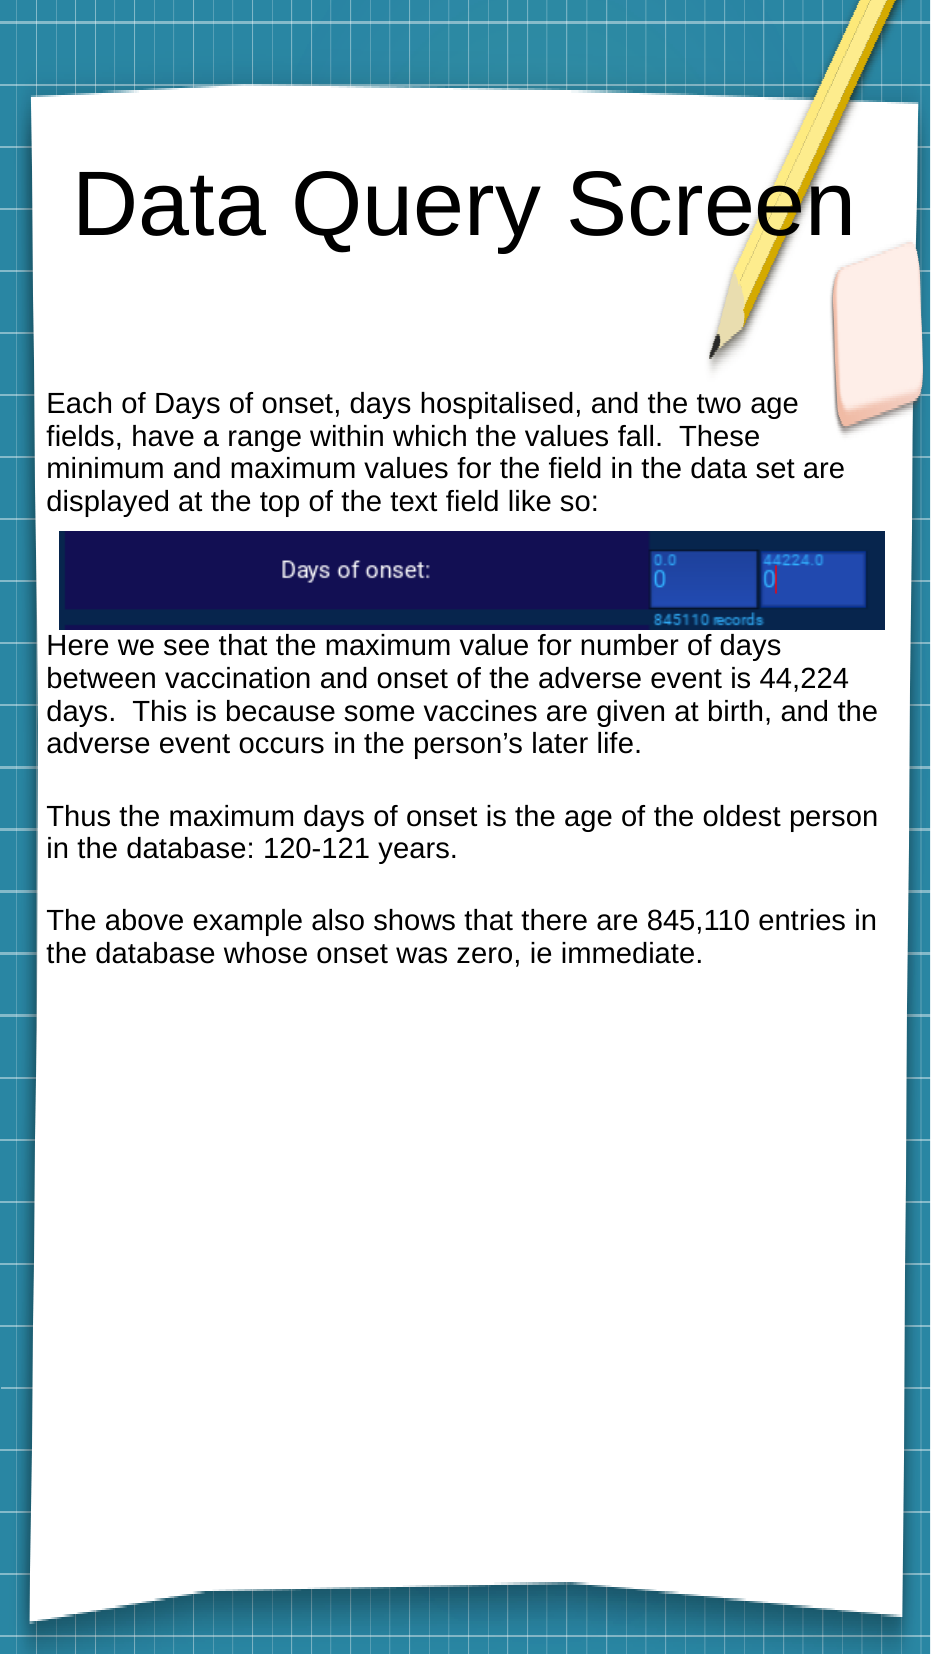

# Data Query Screen
Each of Days of onset, days hospitalised, and the two age fields, have a range within which the values fall. These minimum and maximum values for the field in the data set are displayed at the top of the text field like so:
Here we see that the maximum value for number of days between vaccination and onset of the adverse event is 44,224 days. This is because some vaccines are given at birth, and the adverse event occurs in the person’s later life.
Thus the maximum days of onset is the age of the oldest person in the database: 120-121 years.
The above example also shows that there are 845,110 entries in the database whose onset was zero, ie immediate.